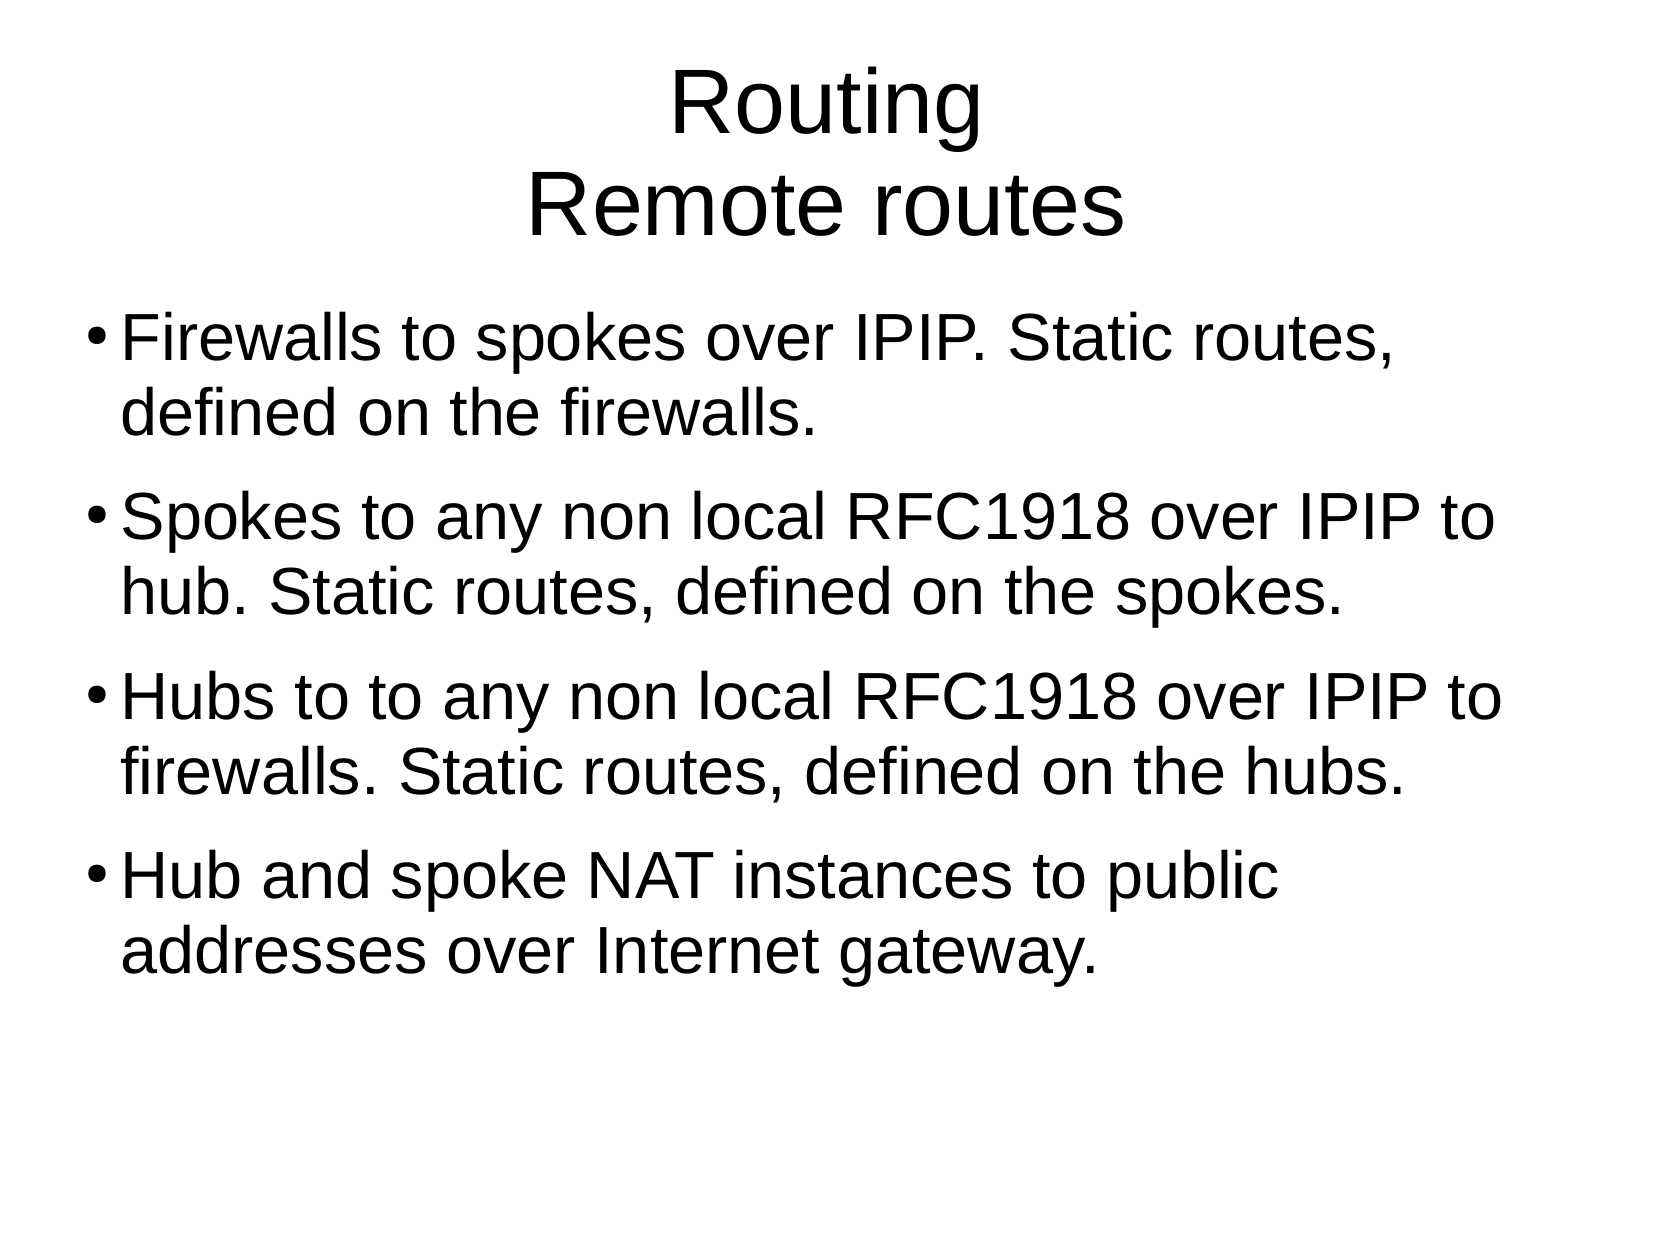

# Routing Remote routes
Firewalls to spokes over IPIP. Static routes, defined on the firewalls.
Spokes to any non local RFC1918 over IPIP to hub. Static routes, defined on the spokes.
Hubs to to any non local RFC1918 over IPIP to firewalls. Static routes, defined on the hubs.
Hub and spoke NAT instances to public addresses over Internet gateway.